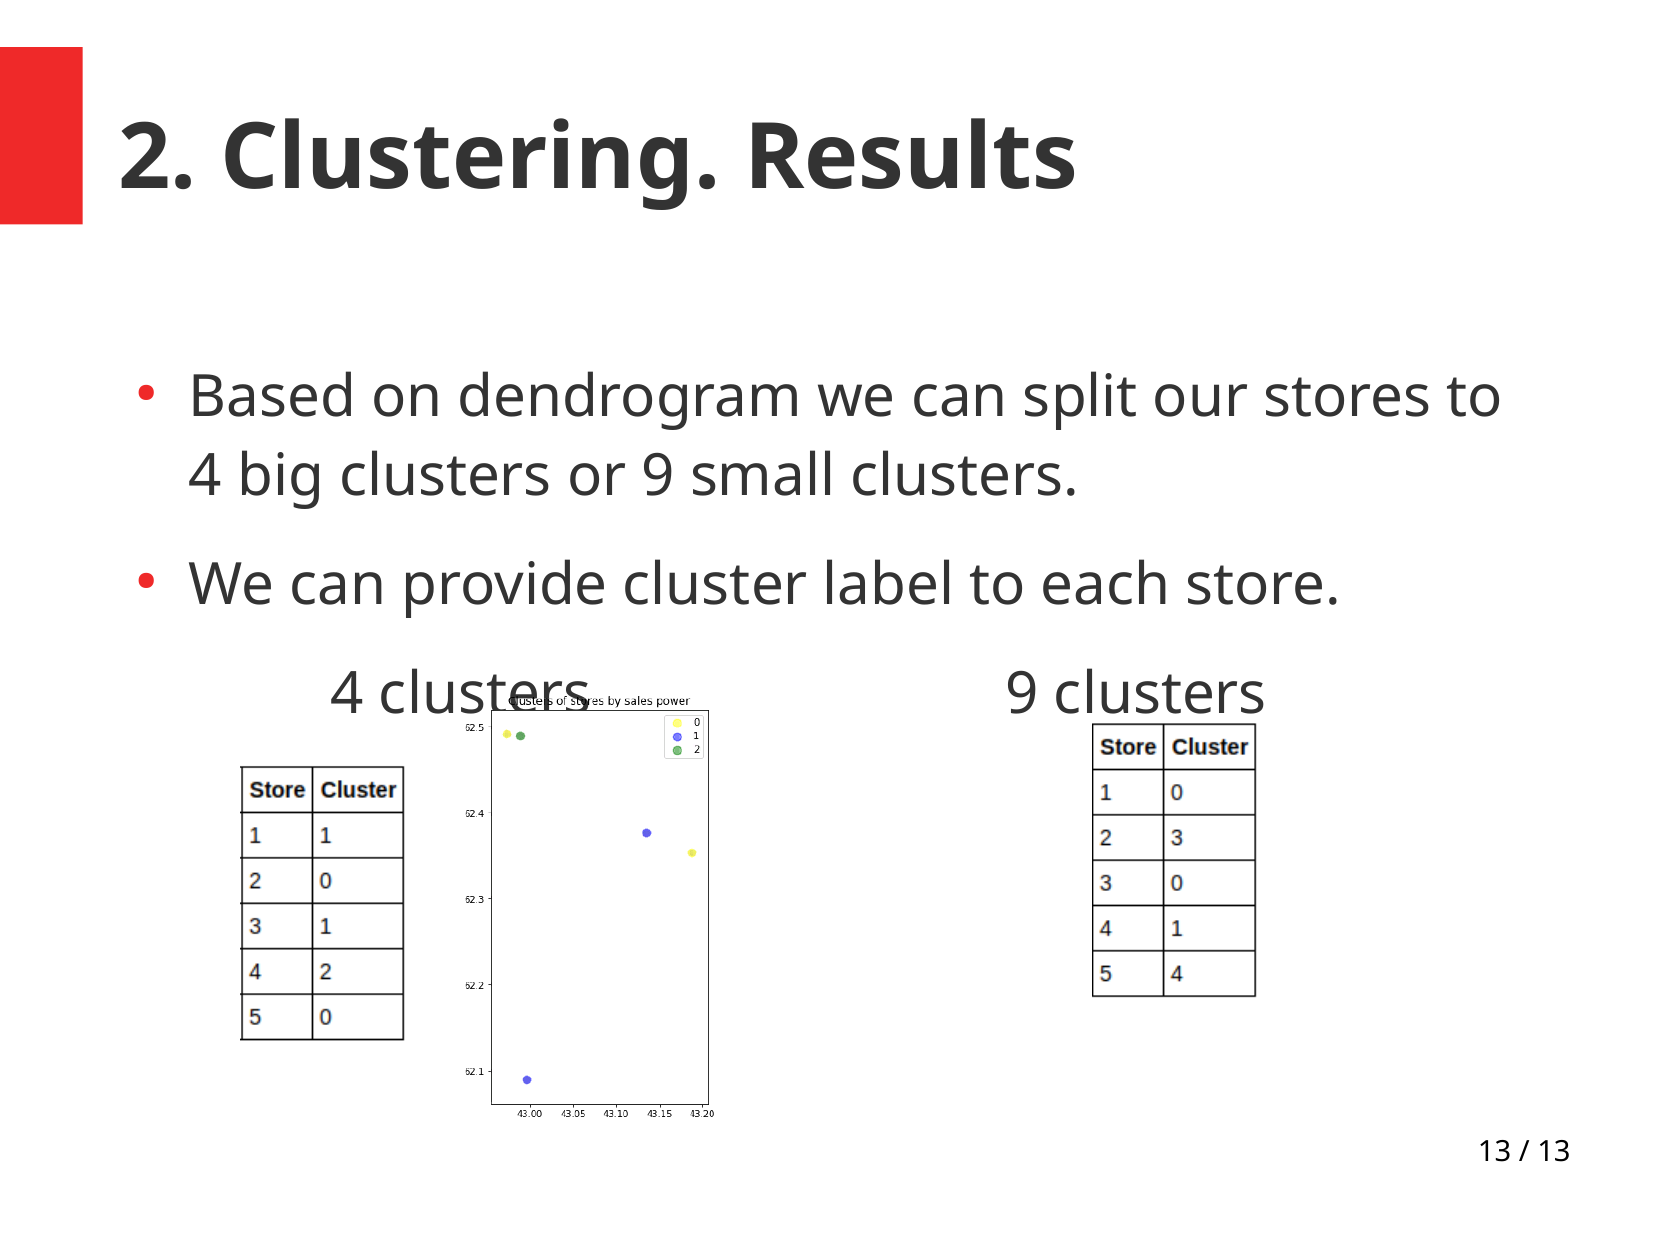

# 2. Clustering. Results
Based on dendrogram we can split our stores to 4 big clusters or 9 small clusters.
We can provide cluster label to each store.
4 clusters						9 clusters
13